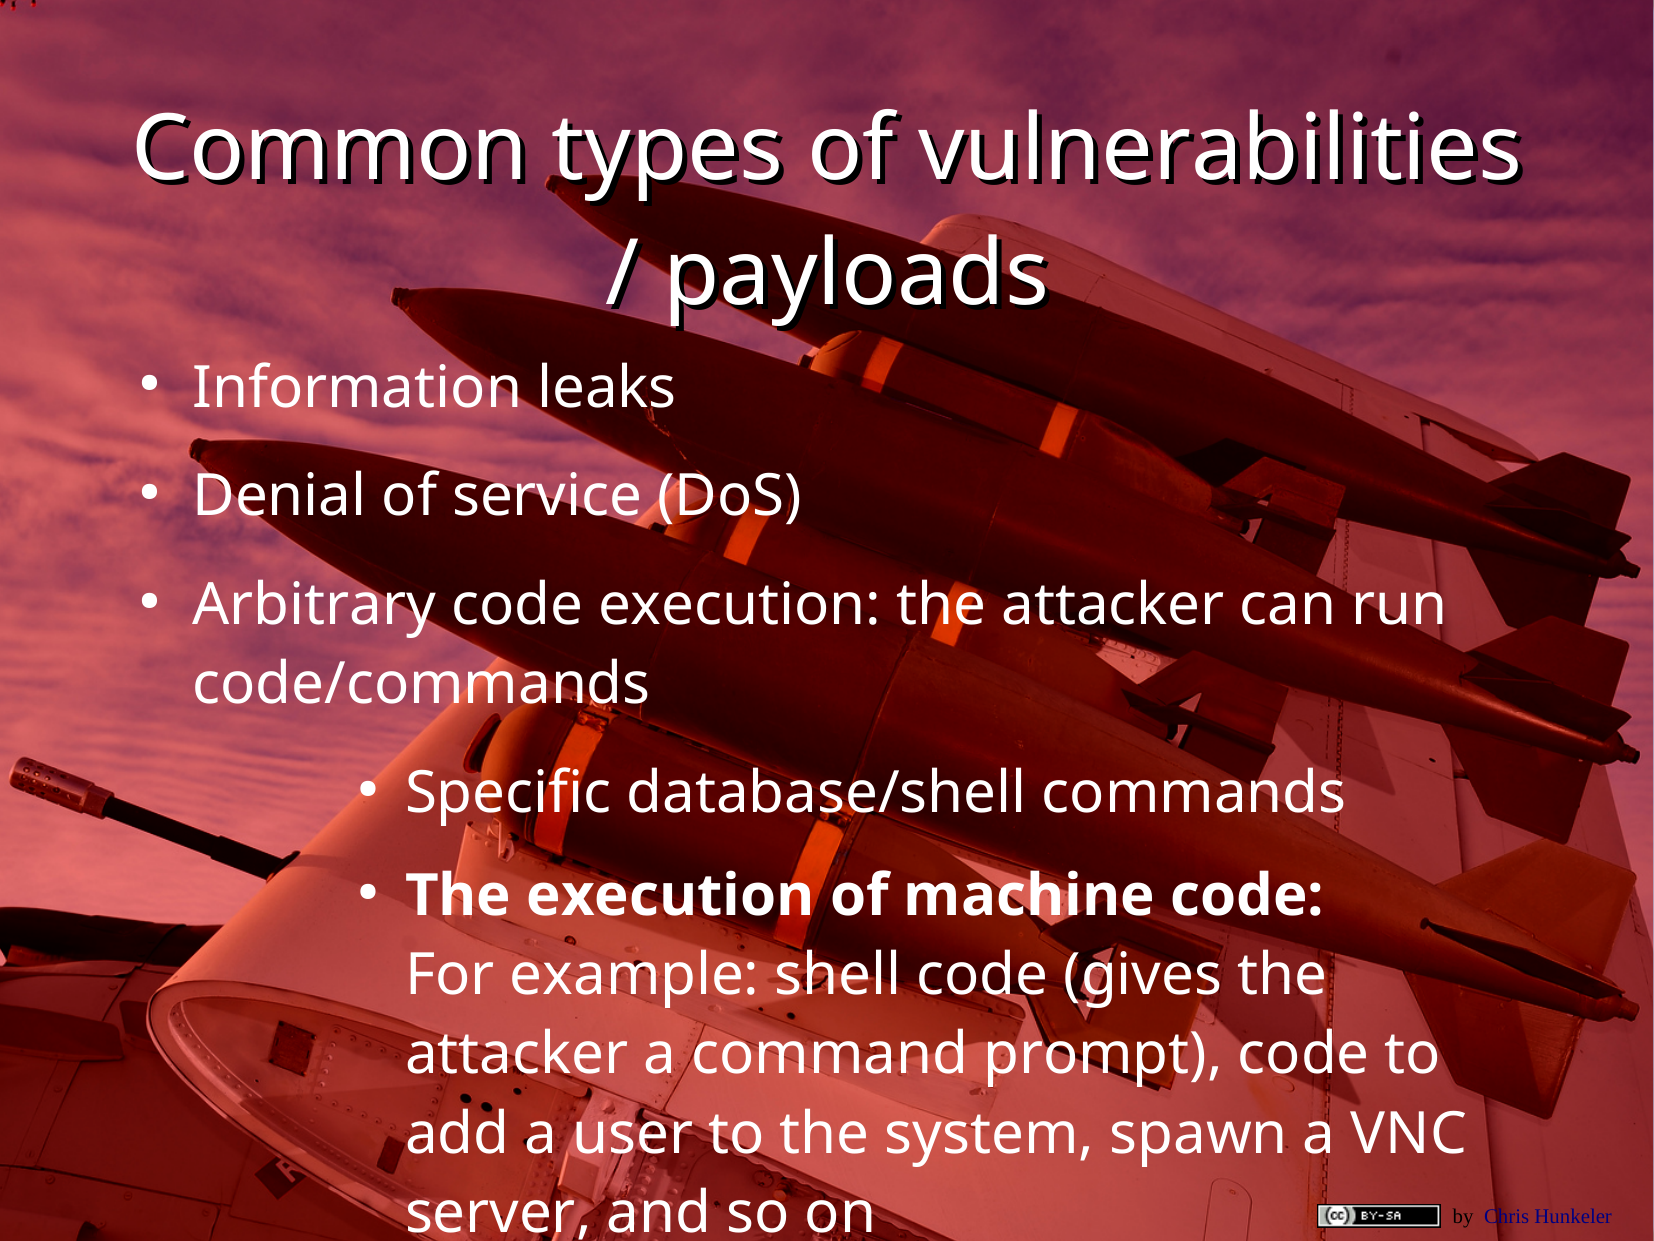

# Common types of vulnerabilities / payloads
Information leaks
Denial of service (DoS)
Arbitrary code execution: the attacker can run code/commands
Specific database/shell commands
The execution of machine code:
For example: shell code (gives the attacker a command prompt), code to add a user to the system, spawn a VNC server, and so on
by  Chris Hunkeler